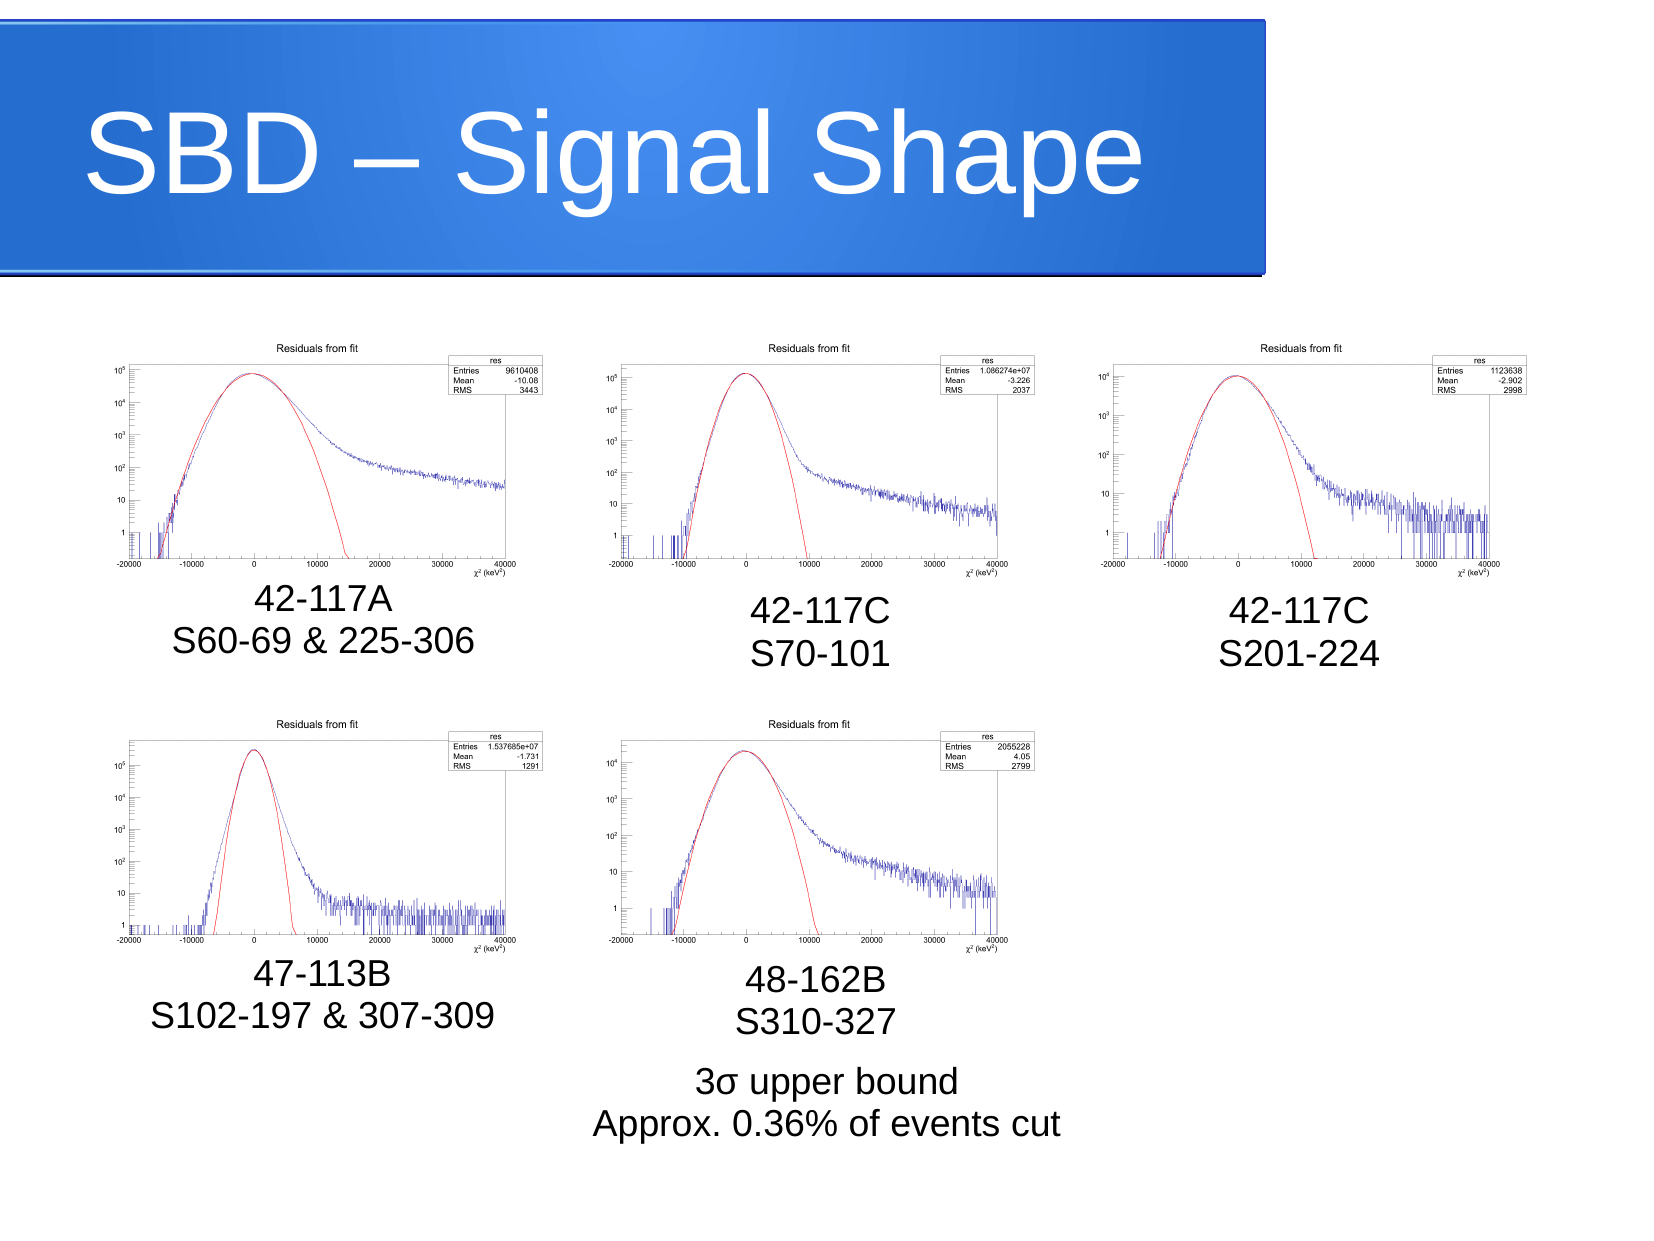

# SBD – Signal Shape
42-117A
S60-69 & 225-306
42-117C
S70-101
42-117C
S201-224
47-113B
S102-197 & 307-309
48-162B
S310-327
3σ upper bound
Approx. 0.36% of events cut